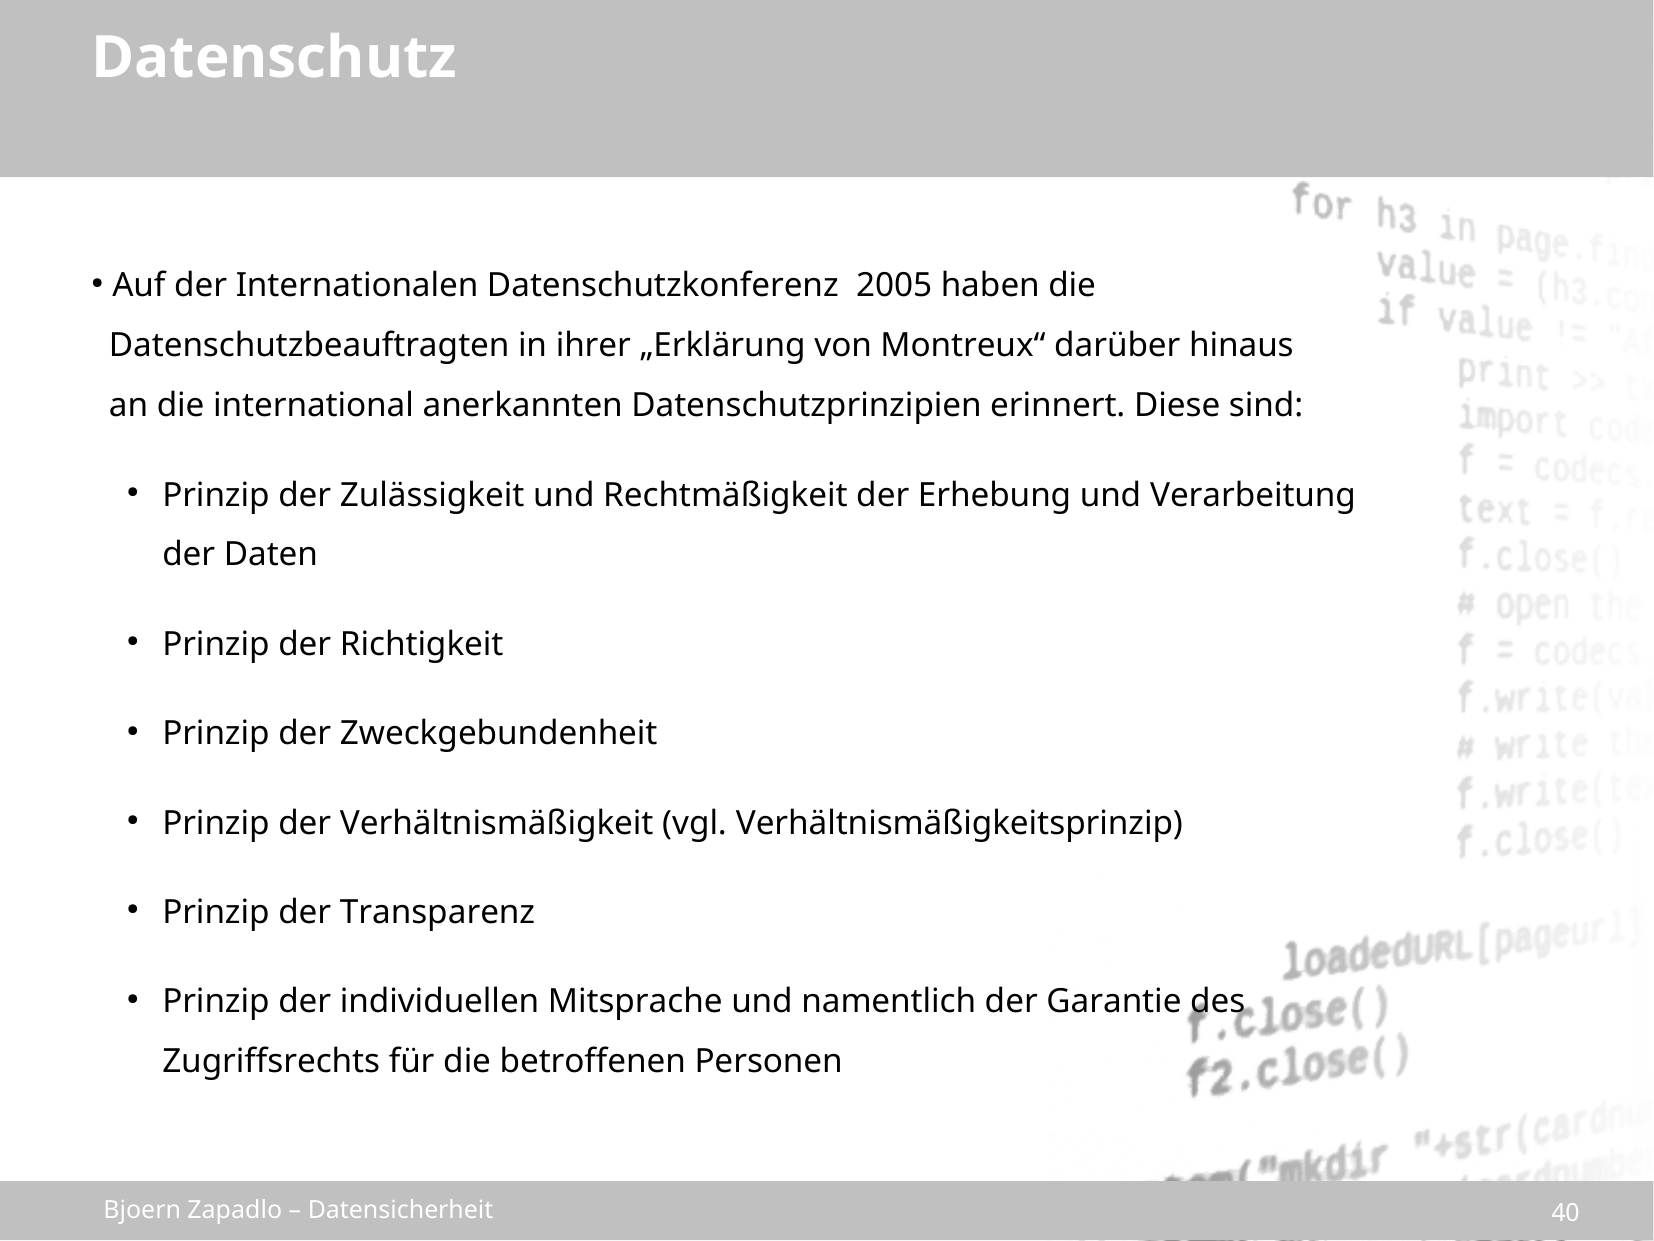

Datenschutz
 Auf der Internationalen Datenschutzkonferenz 2005 haben die
 Datenschutzbeauftragten in ihrer „Erklärung von Montreux“ darüber hinaus
 an die international anerkannten Datenschutzprinzipien erinnert. Diese sind:
Prinzip der Zulässigkeit und Rechtmäßigkeit der Erhebung und Verarbeitung der Daten
Prinzip der Richtigkeit
Prinzip der Zweckgebundenheit
Prinzip der Verhältnismäßigkeit (vgl. Verhältnismäßigkeitsprinzip)
Prinzip der Transparenz
Prinzip der individuellen Mitsprache und namentlich der Garantie des Zugriffsrechts für die betroffenen Personen